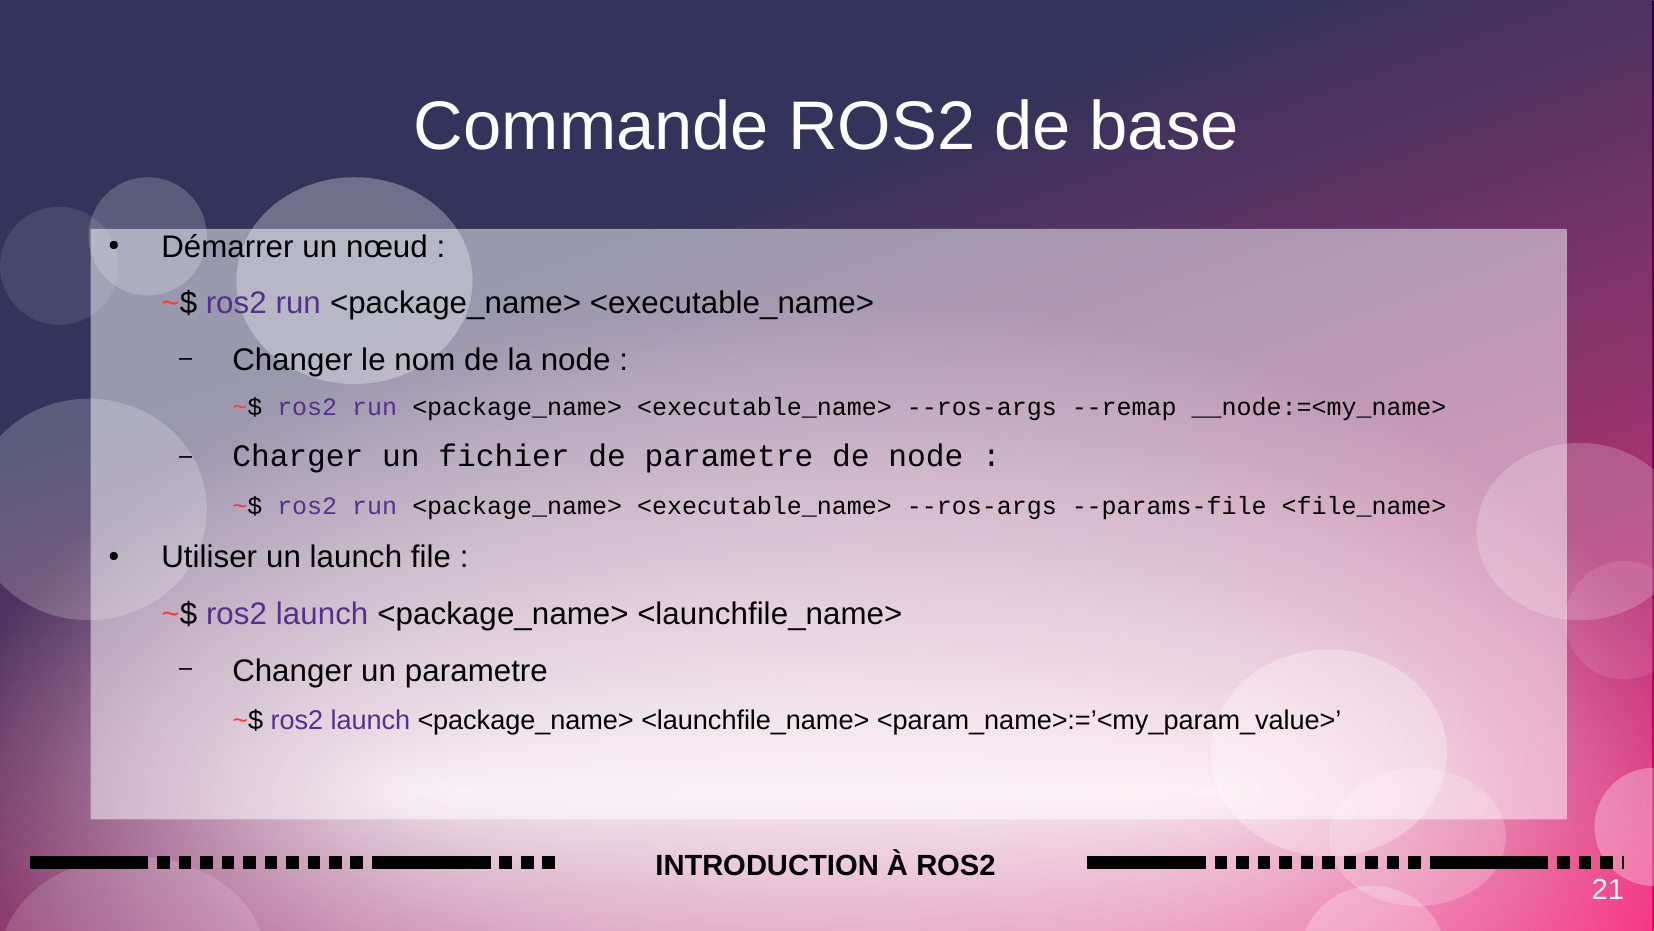

# Commande ROS2 de base
Démarrer un nœud :
~$ ros2 run <package_name> <executable_name>
Changer le nom de la node :
~$ ros2 run <package_name> <executable_name> --ros-args --remap __node:=<my_name>
Charger un fichier de parametre de node :
~$ ros2 run <package_name> <executable_name> --ros-args --params-file <file_name>
Utiliser un launch file :
~$ ros2 launch <package_name> <launchfile_name>
Changer un parametre
~$ ros2 launch <package_name> <launchfile_name> <param_name>:=’<my_param_value>’